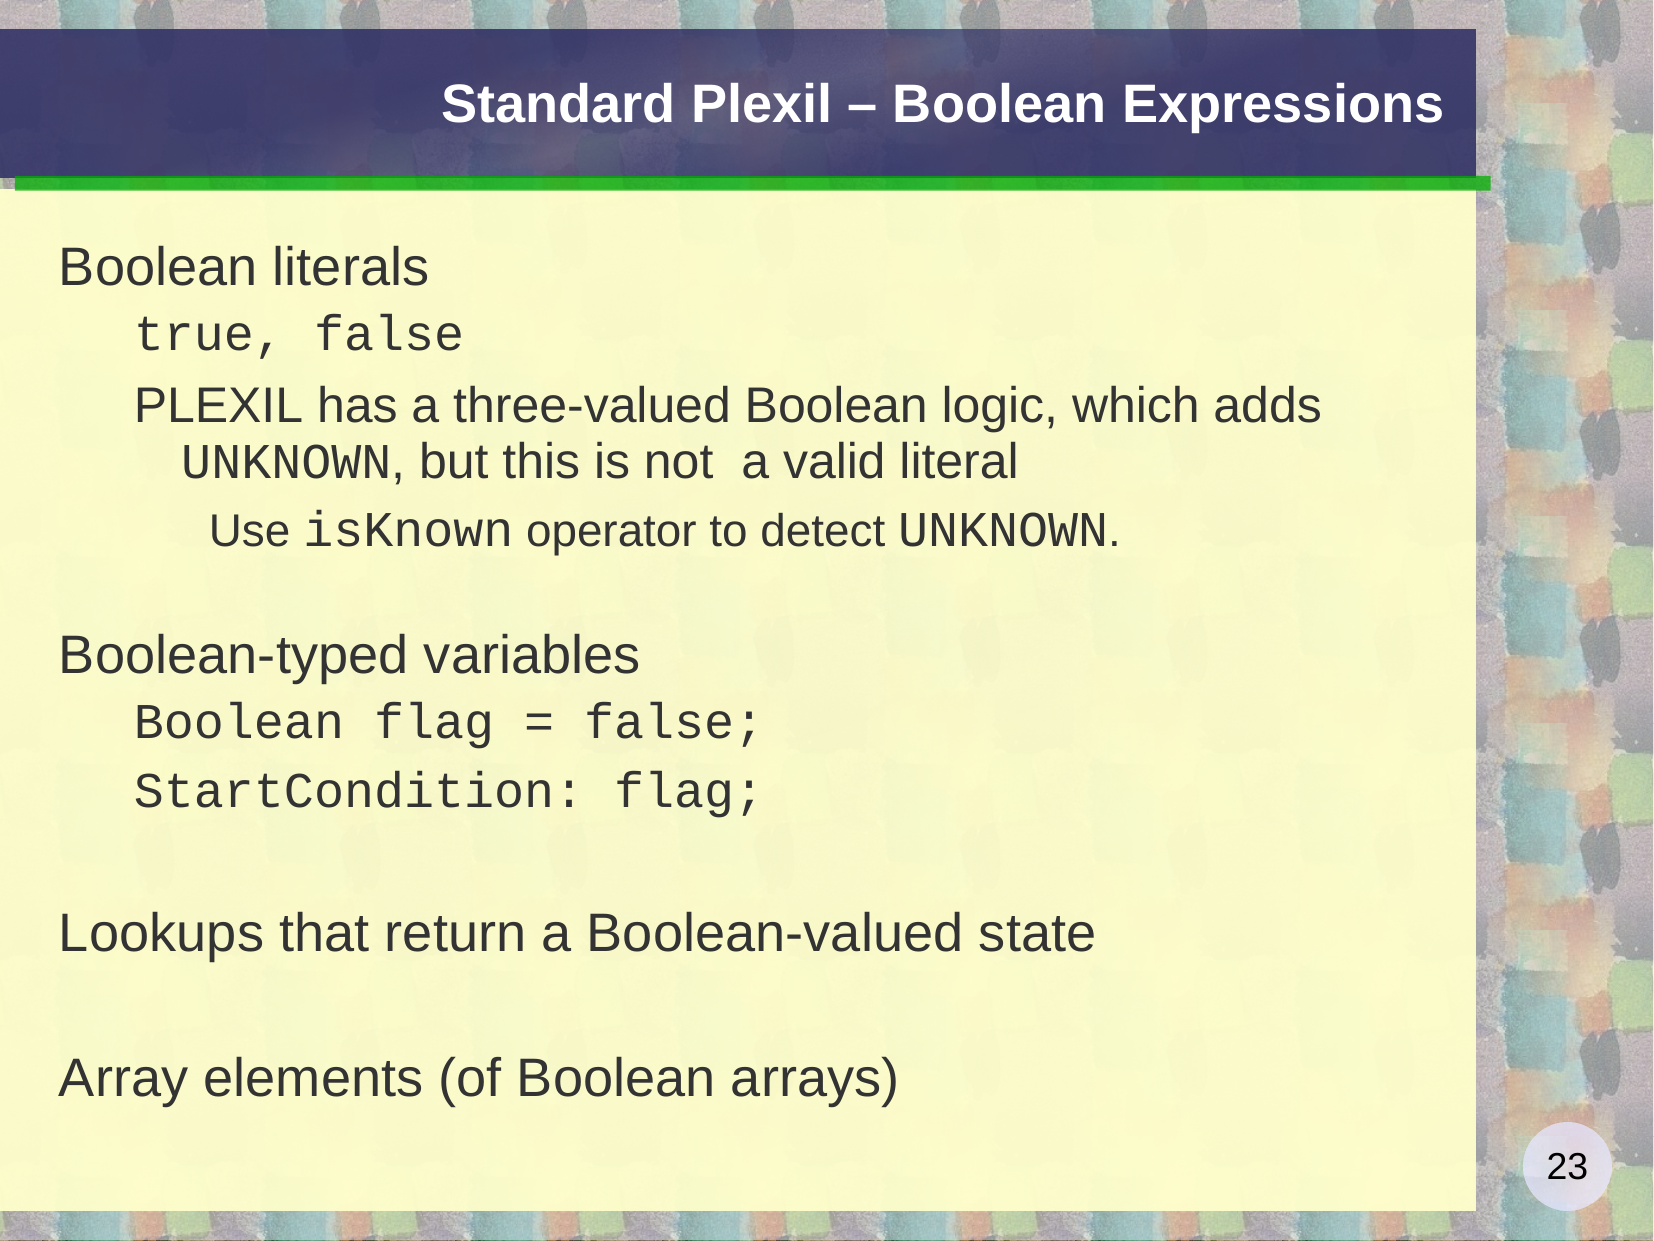

# Standard Plexil – Boolean Expressions
Boolean literals
true, false
PLEXIL has a three-valued Boolean logic, which adds UNKNOWN, but this is not a valid literal
Use isKnown operator to detect UNKNOWN.
Boolean-typed variables
Boolean flag = false;
StartCondition: flag;
Lookups that return a Boolean-valued state
Array elements (of Boolean arrays)
### Chart
| Category | Column 1 | Column 2 | Column 3 |
|---|---|---|---|
| Row 1 | 9.1 | 3.2 | 4.54 |
| Row 2 | 2.4 | 8.8 | 9.65 |
| Row 3 | 3.1 | 1.5 | 3.7 |
| Row 4 | 4.3 | 9.02 | 6.2 |